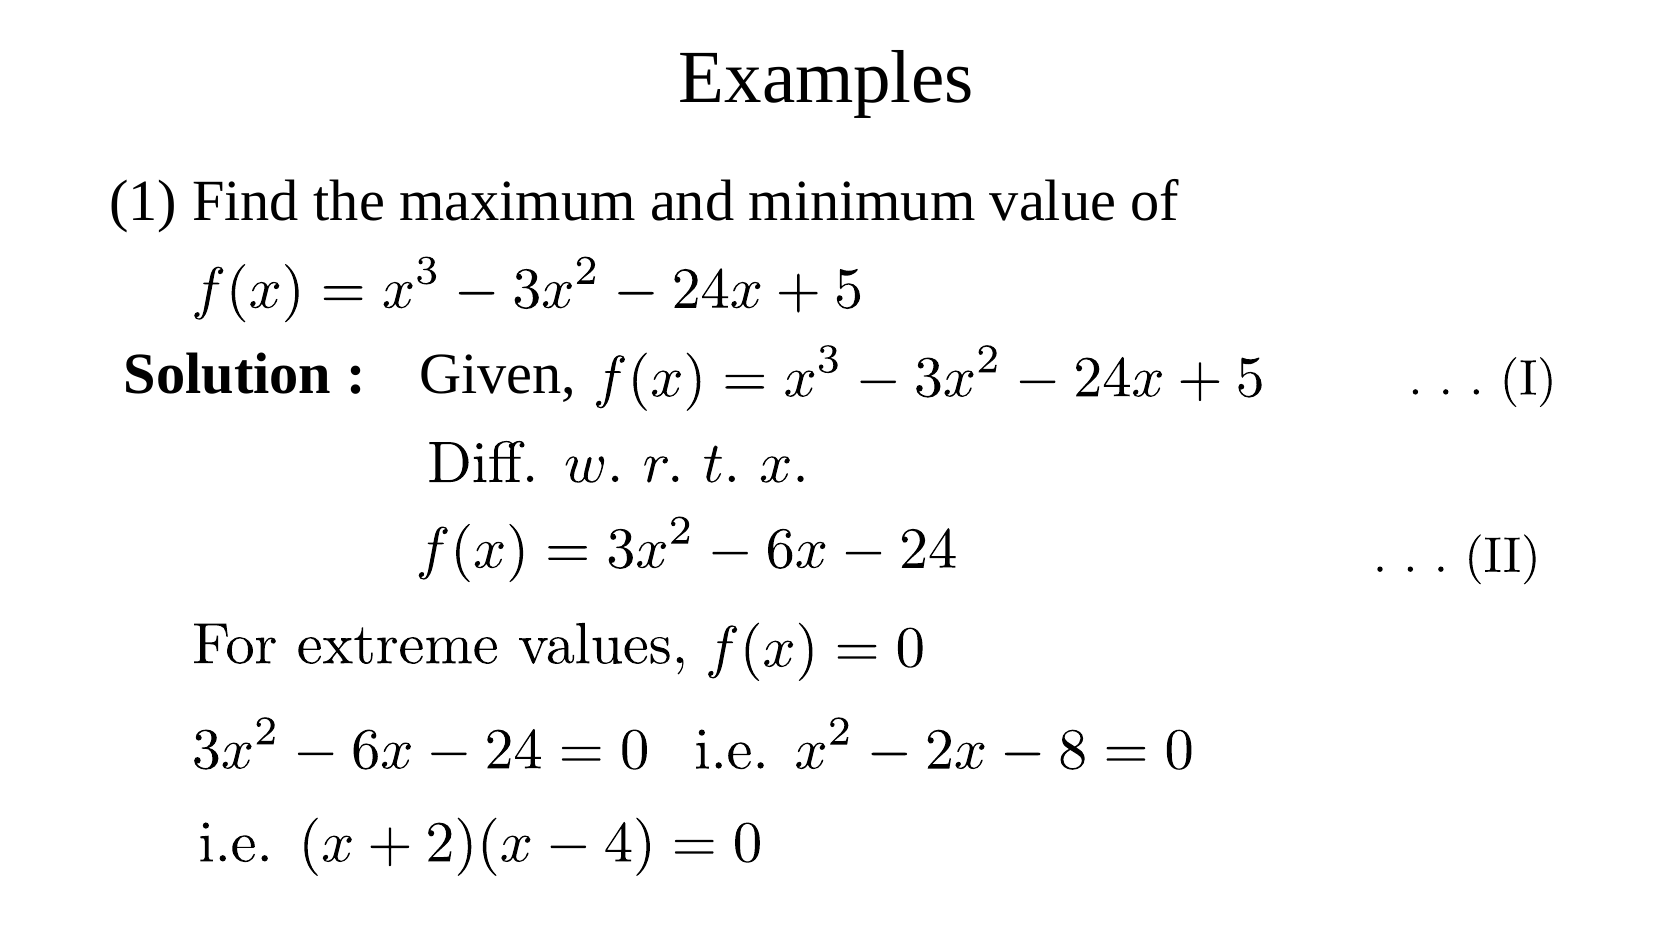

# Examples
	(1) Find the maximum and minimum value of
	 Solution :	 Given,